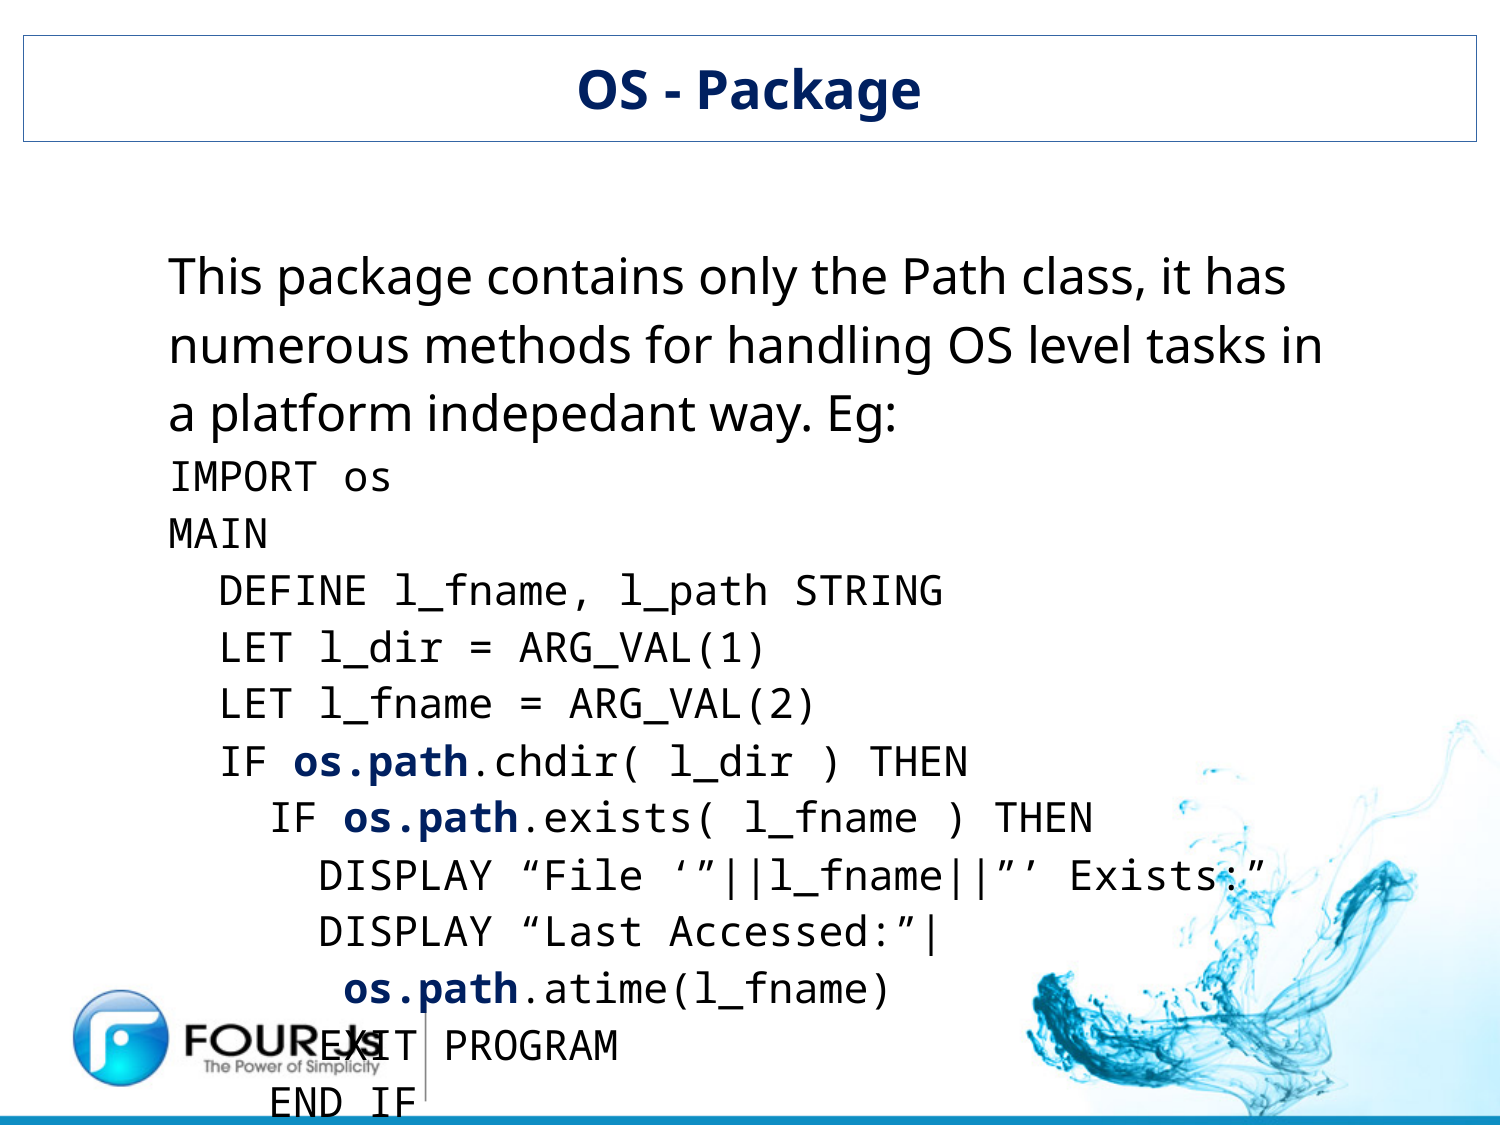

# OS - Package
This package contains only the Path class, it has numerous methods for handling OS level tasks in a platform indepedant way. Eg:
IMPORT os
MAIN
 DEFINE l_fname, l_path STRING
 LET l_dir = ARG_VAL(1)
 LET l_fname = ARG_VAL(2)
 IF os.path.chdir( l_dir ) THEN
 IF os.path.exists( l_fname ) THEN
 DISPLAY “File ‘”||l_fname||”’ Exists:”
 DISPLAY “Last Accessed:”|						 os.path.atime(l_fname)
 EXIT PROGRAM
 END IF
 END IF